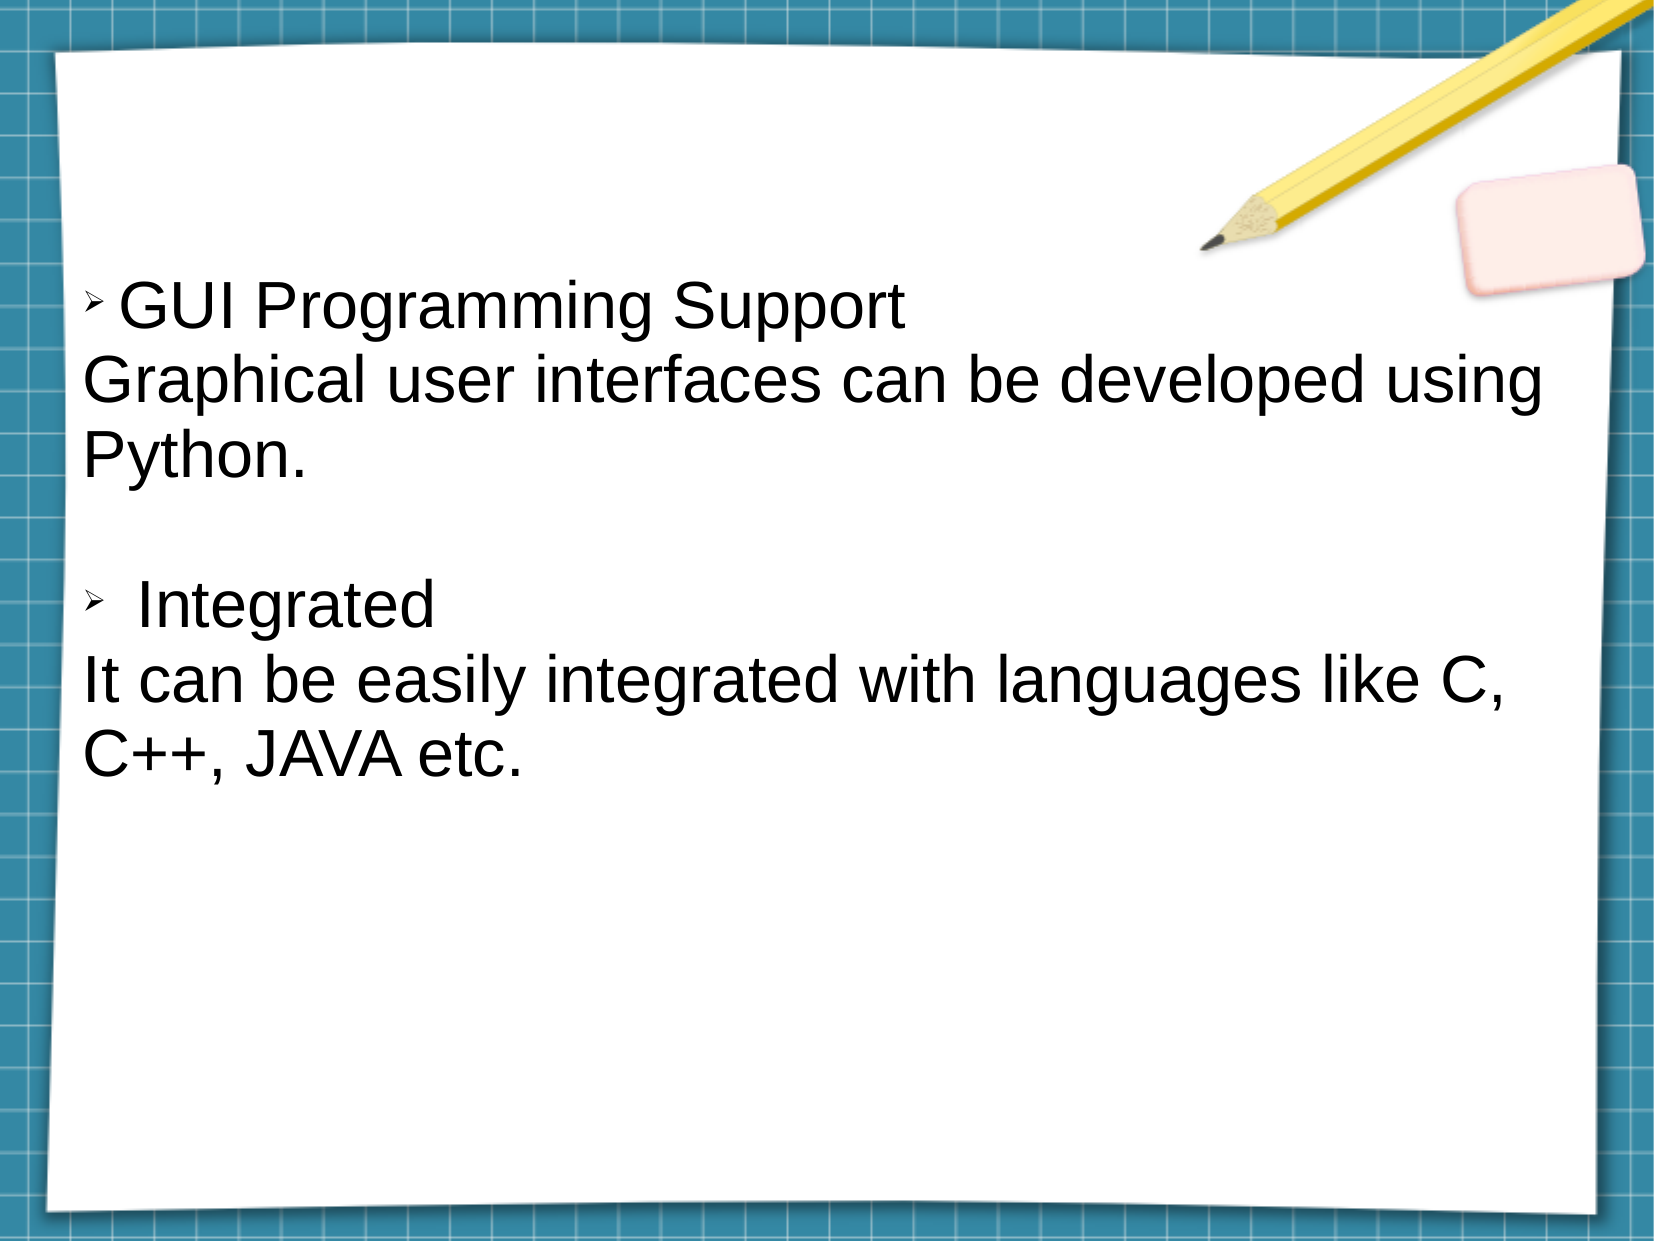

# GUI Programming Support
Graphical user interfaces can be developed using Python.
 Integrated
It can be easily integrated with languages like C, C++, JAVA etc.